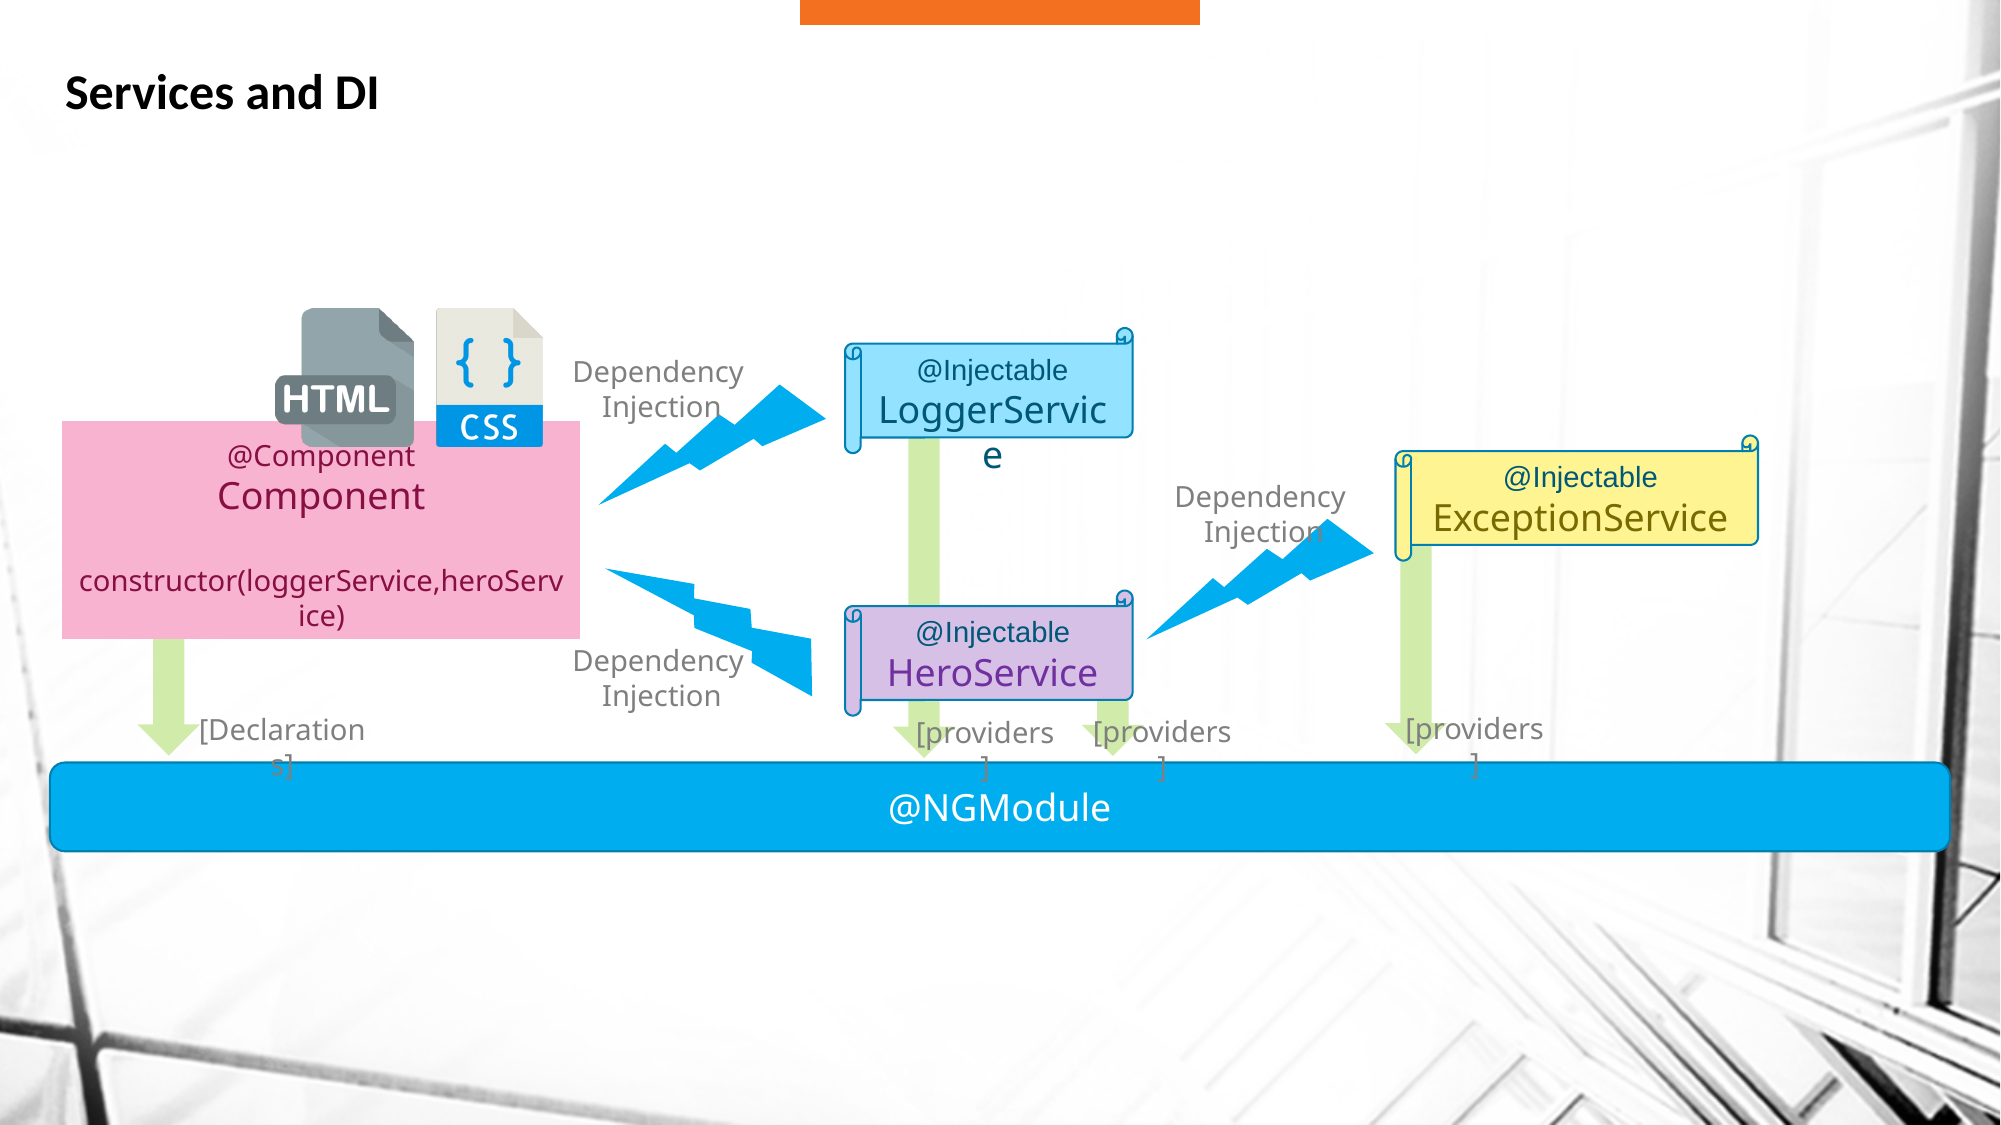

# Services and DI
@Injectable
LoggerService
Dependency
Injection
@Component
Component
constructor(loggerService,heroService)
@Injectable ExceptionService
Dependency
Injection
@Injectable HeroService
Dependency
Injection
`
[providers]
[Declarations]
[providers]
[providers]
@NGModule